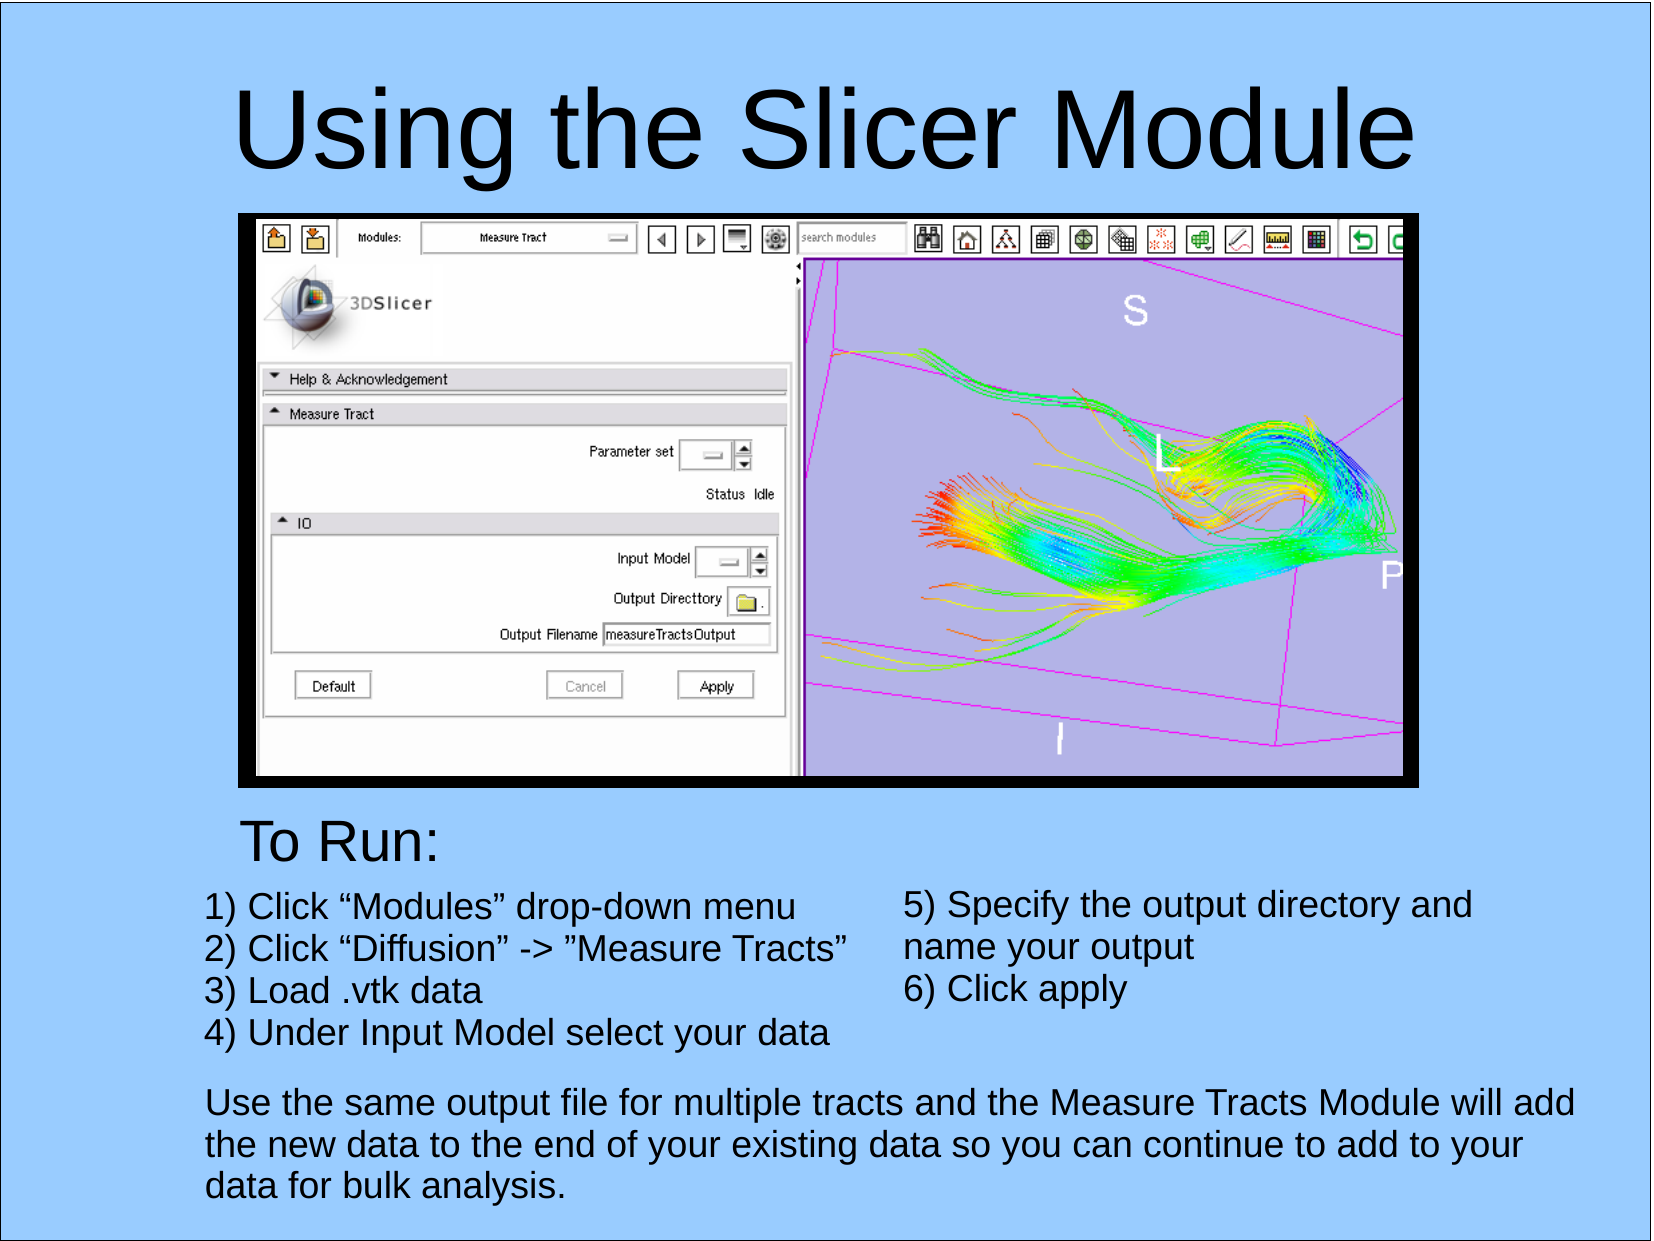

Using the Slicer Module
To Run:
5) Specify the output directory and
name your output
6) Click apply
1) Click “Modules” drop-down menu
2) Click “Diffusion” -> ”Measure Tracts”
3) Load .vtk data
4) Under Input Model select your data
Use the same output file for multiple tracts and the Measure Tracts Module will add
the new data to the end of your existing data so you can continue to add to your
data for bulk analysis.